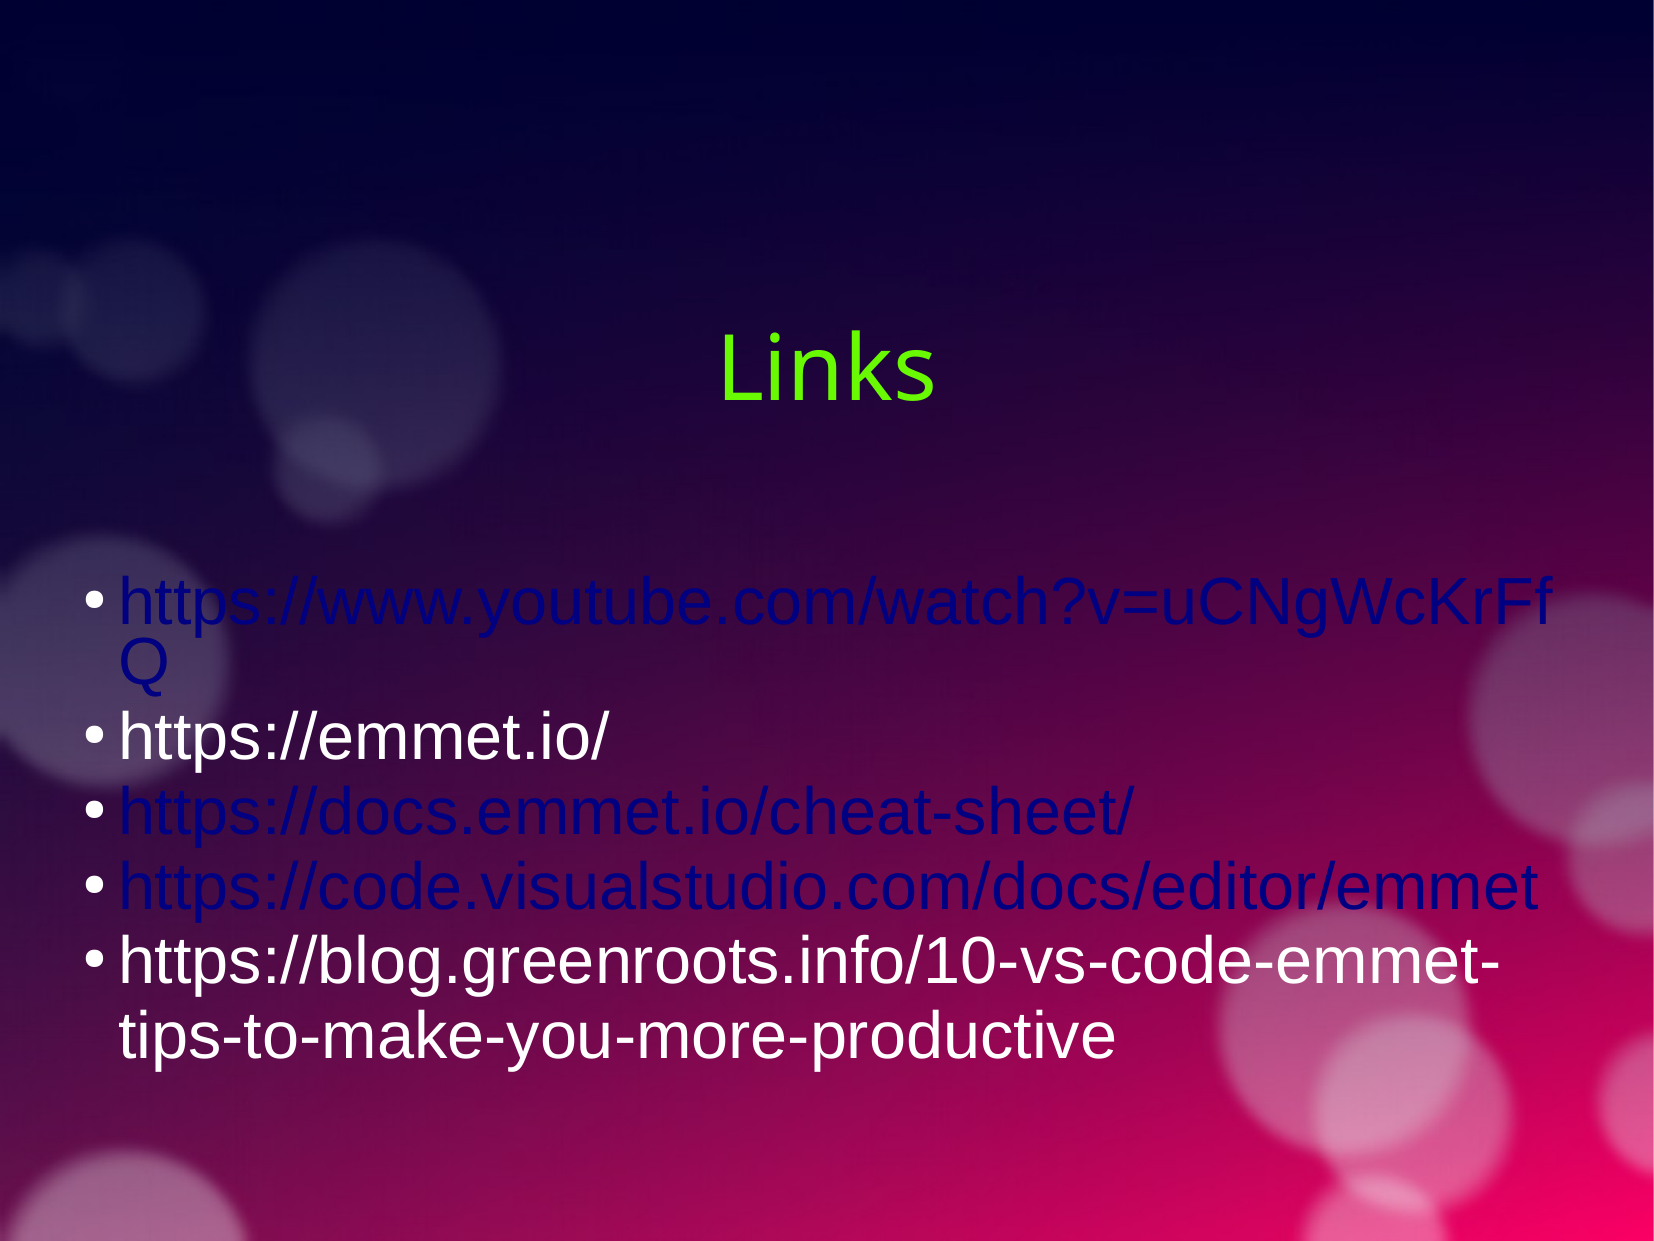

# Links
https://www.youtube.com/watch?v=uCNgWcKrFfQ
https://emmet.io/
https://docs.emmet.io/cheat-sheet/
https://code.visualstudio.com/docs/editor/emmet
https://blog.greenroots.info/10-vs-code-emmet-tips-to-make-you-more-productive